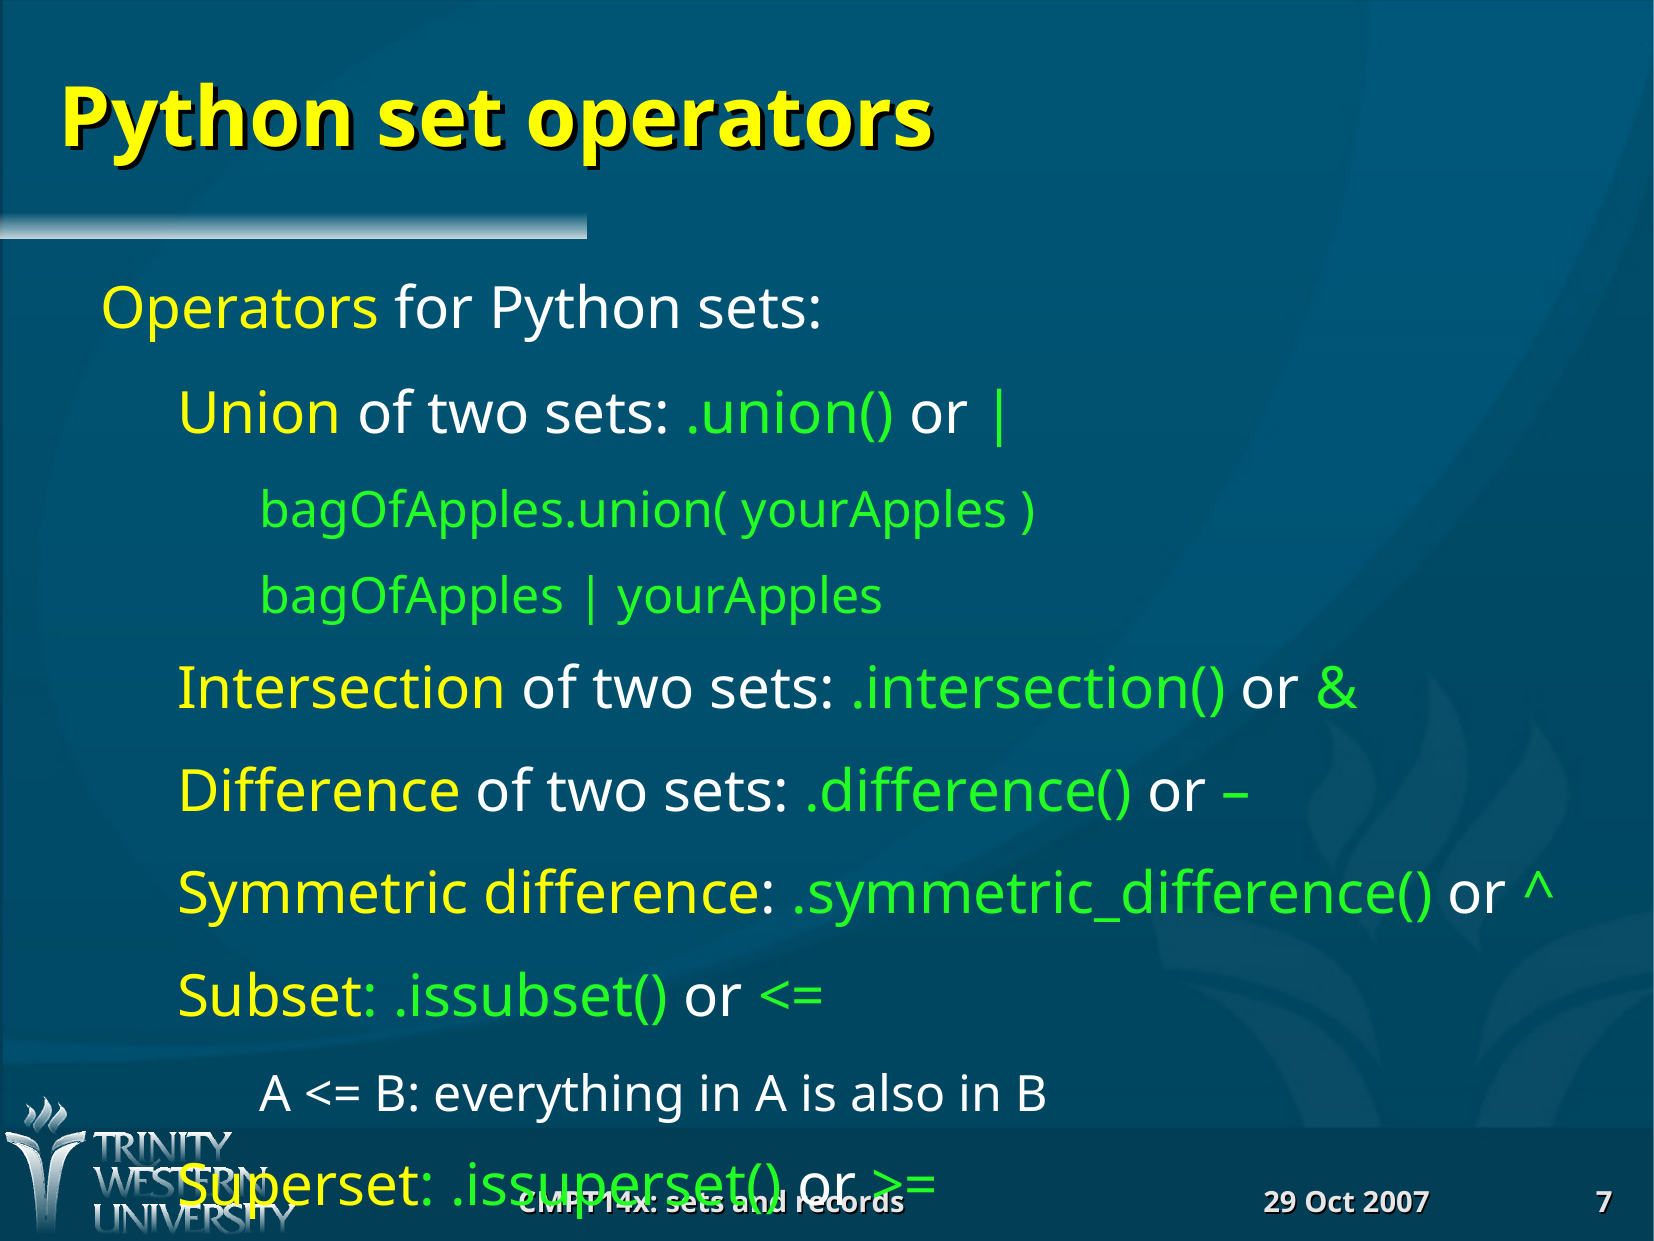

# Python set operators
Operators for Python sets:
Union of two sets: .union() or |
bagOfApples.union( yourApples )
bagOfApples | yourApples
Intersection of two sets: .intersection() or &
Difference of two sets: .difference() or –
Symmetric difference: .symmetric_difference() or ^
Subset: .issubset() or <=
A <= B: everything in A is also in B
Superset: .issuperset() or >=
CMPT14x: sets and records
29 Oct 2007
7